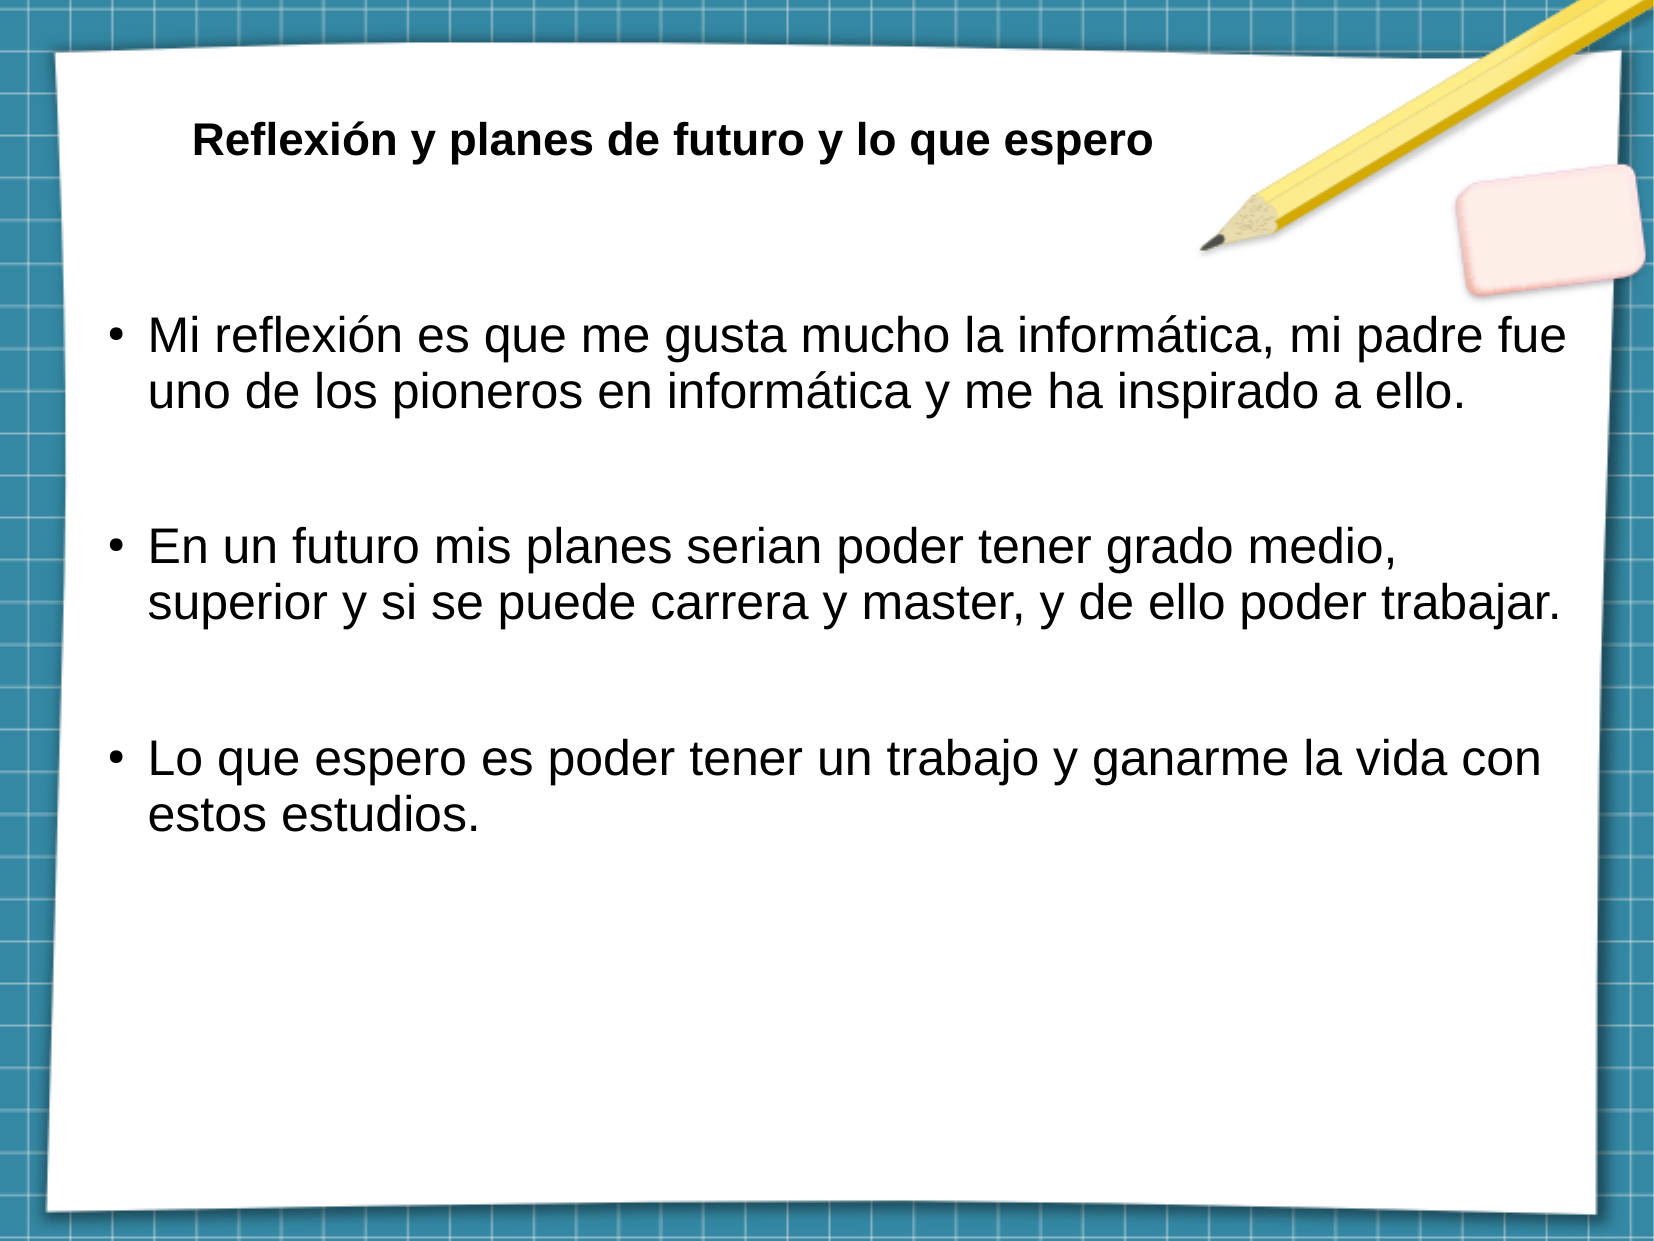

Reflexión y planes de futuro y lo que espero
# Mi reflexión es que me gusta mucho la informática, mi padre fue uno de los pioneros en informática y me ha inspirado a ello.
En un futuro mis planes serian poder tener grado medio, superior y si se puede carrera y master, y de ello poder trabajar.
Lo que espero es poder tener un trabajo y ganarme la vida con estos estudios.